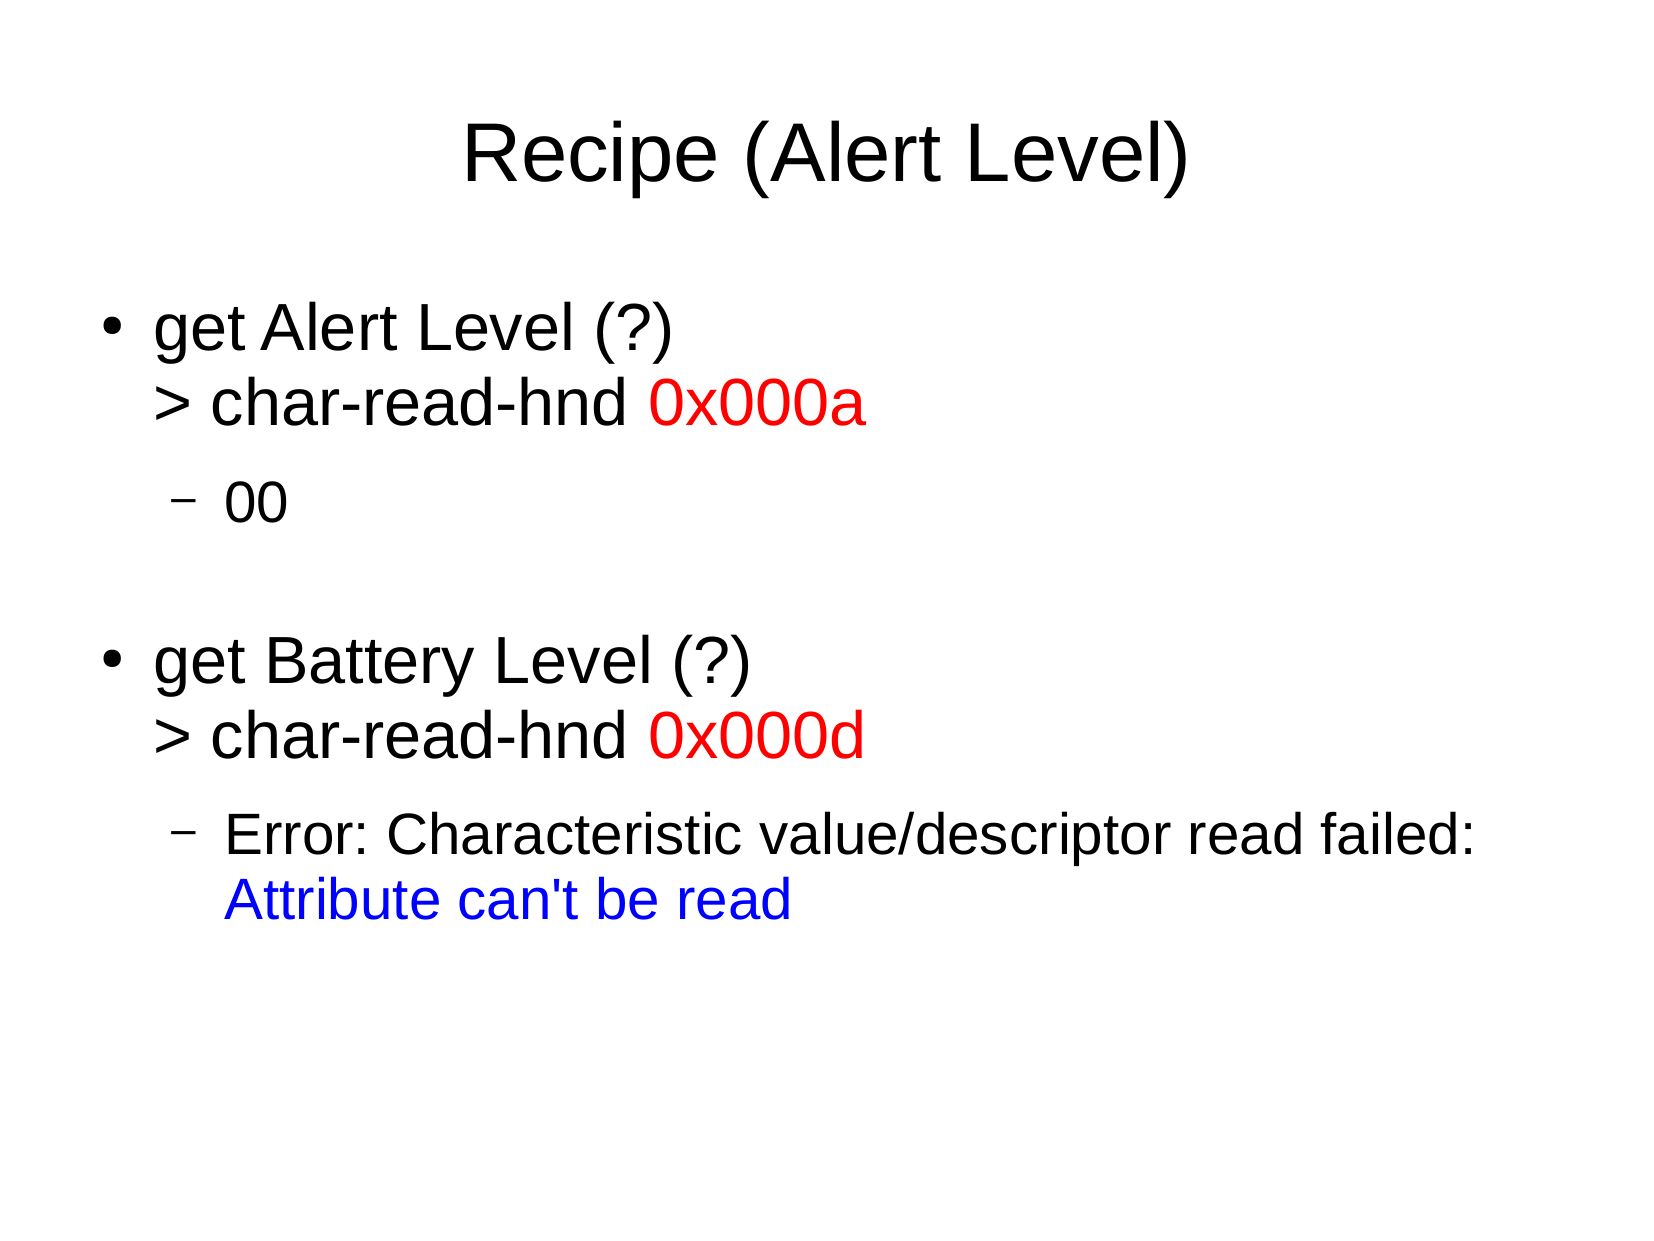

# Recipe (Alert Level)
get Alert Level (?)
> char-read-hnd 0x000a
00
get Battery Level (?)
> char-read-hnd 0x000d
Error: Characteristic value/descriptor read failed:
Attribute can't be read